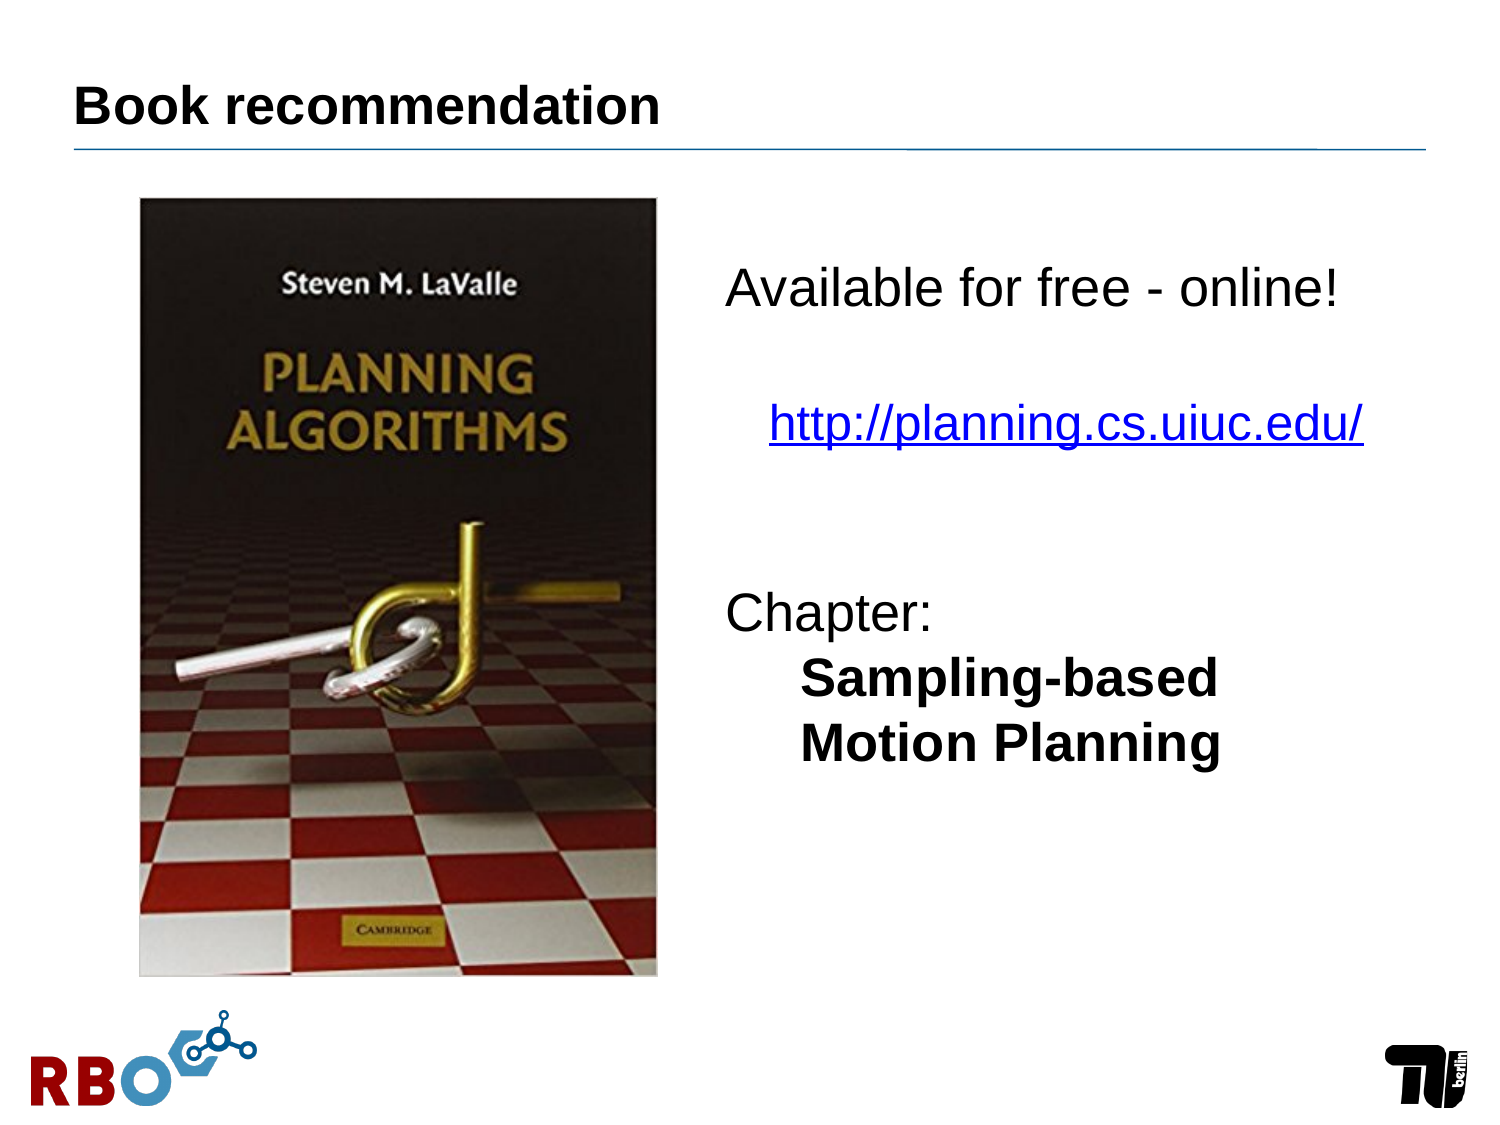

# Book recommendation
Available for free - online!
Chapter:
Sampling-based
Motion Planning
http://planning.cs.uiuc.edu/